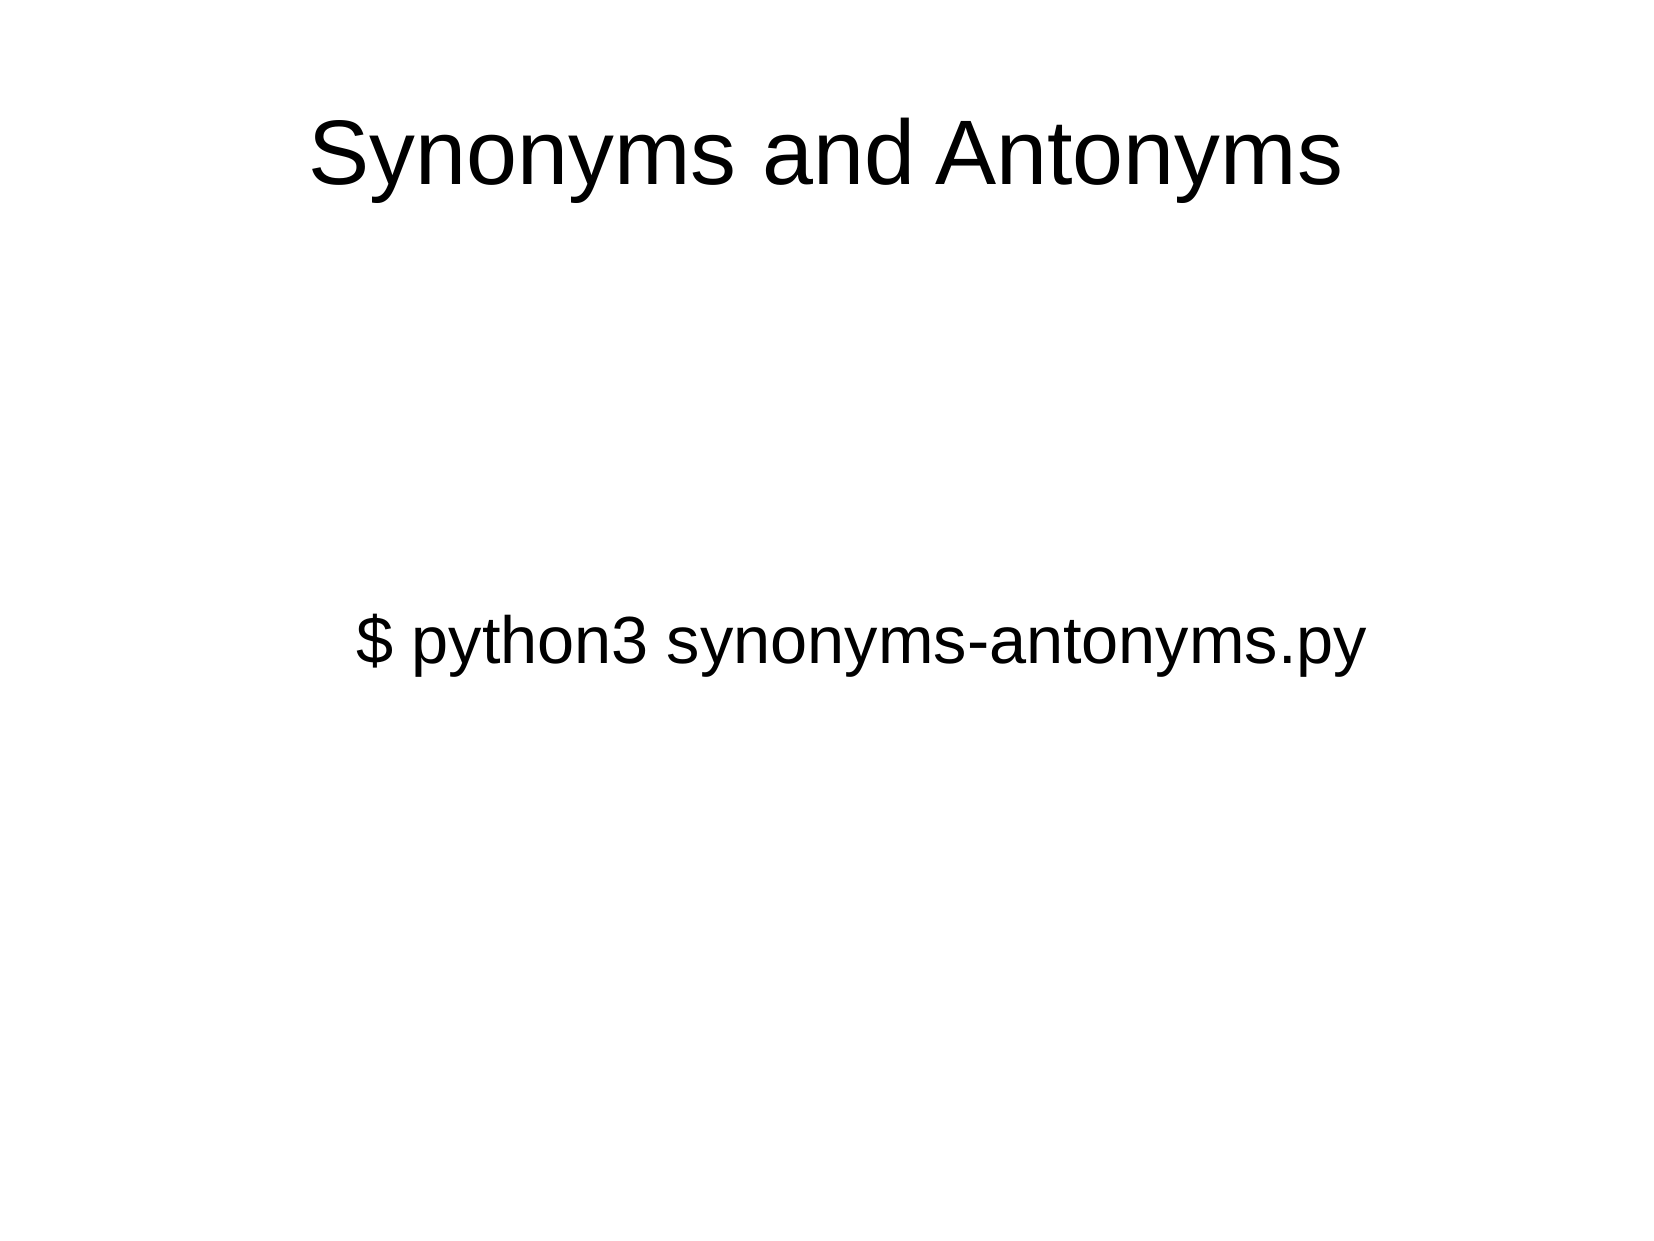

# Synonyms and Antonyms
$ python3 synonyms-antonyms.py